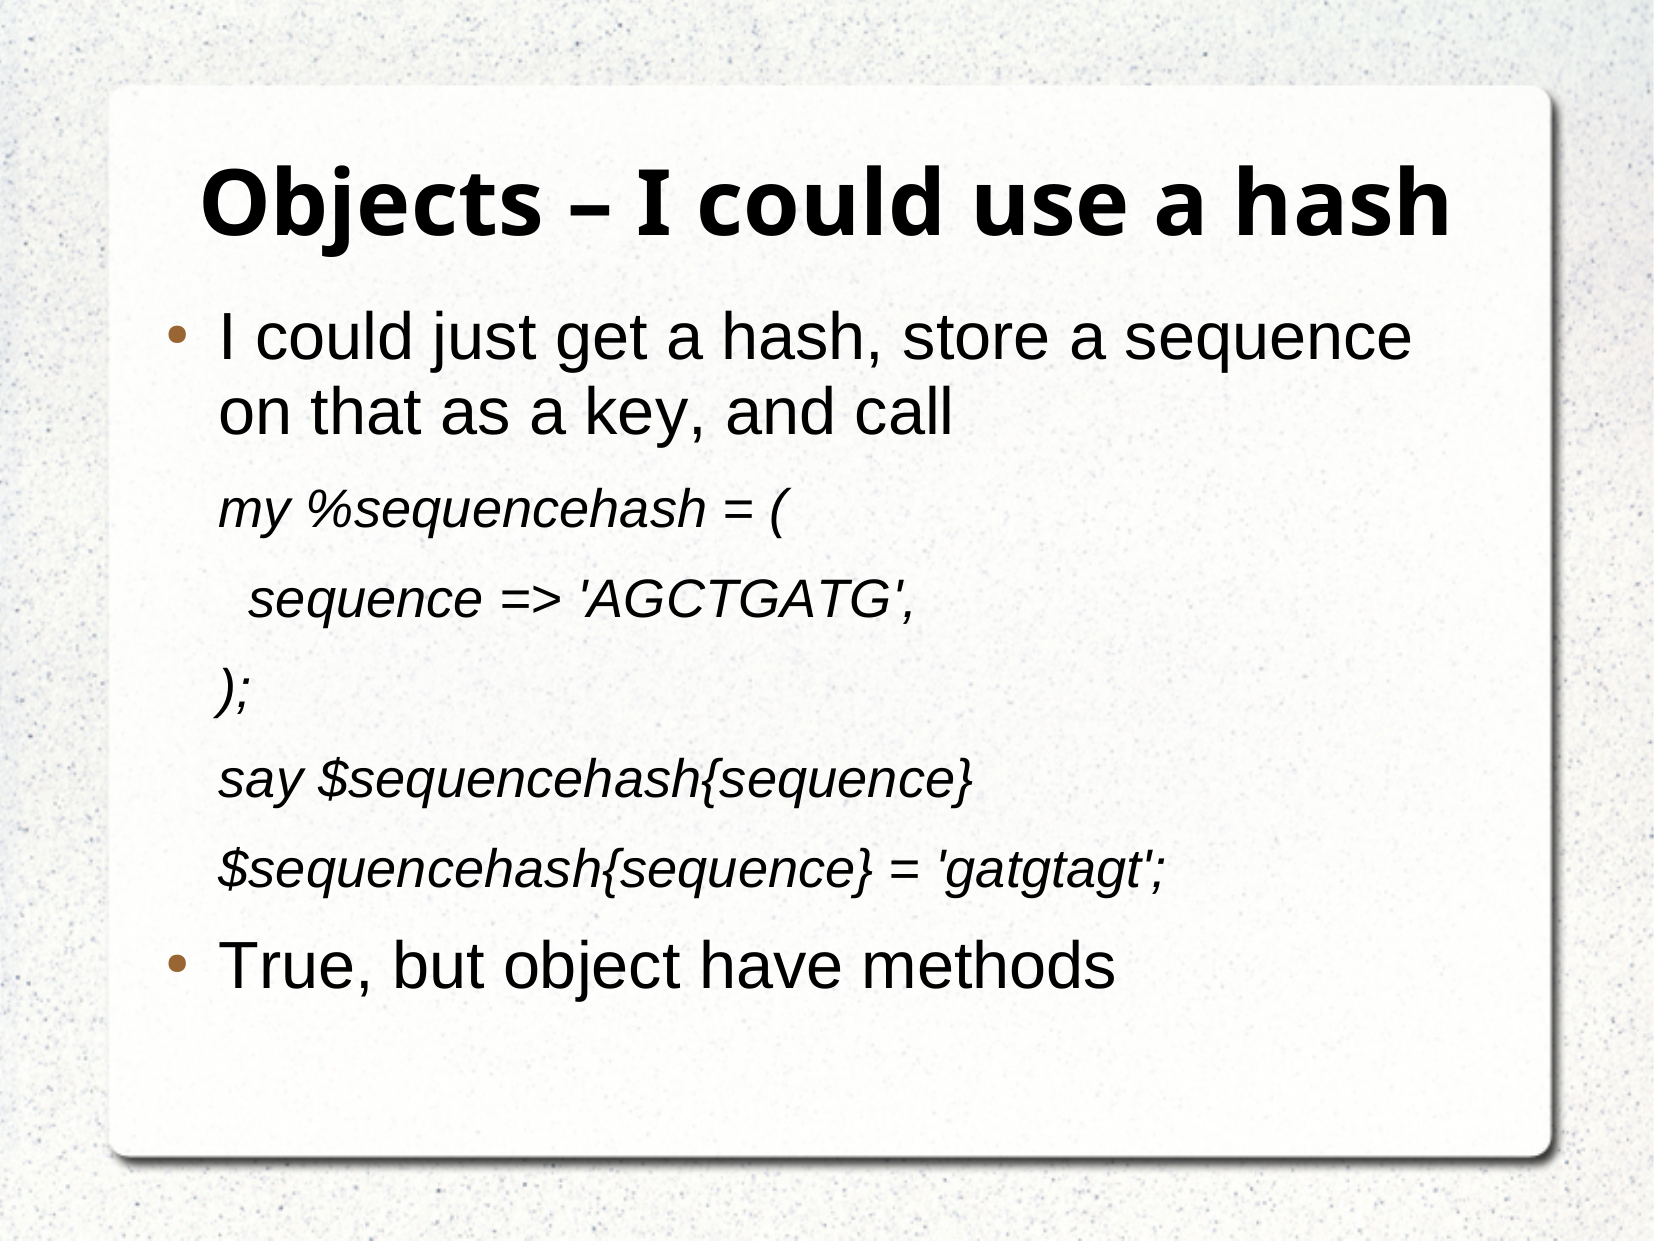

# Objects – I could use a hash
I could just get a hash, store a sequence on that as a key, and call
my %sequencehash = (
 sequence => 'AGCTGATG',
);
say $sequencehash{sequence}
$sequencehash{sequence} = 'gatgtagt';
True, but object have methods